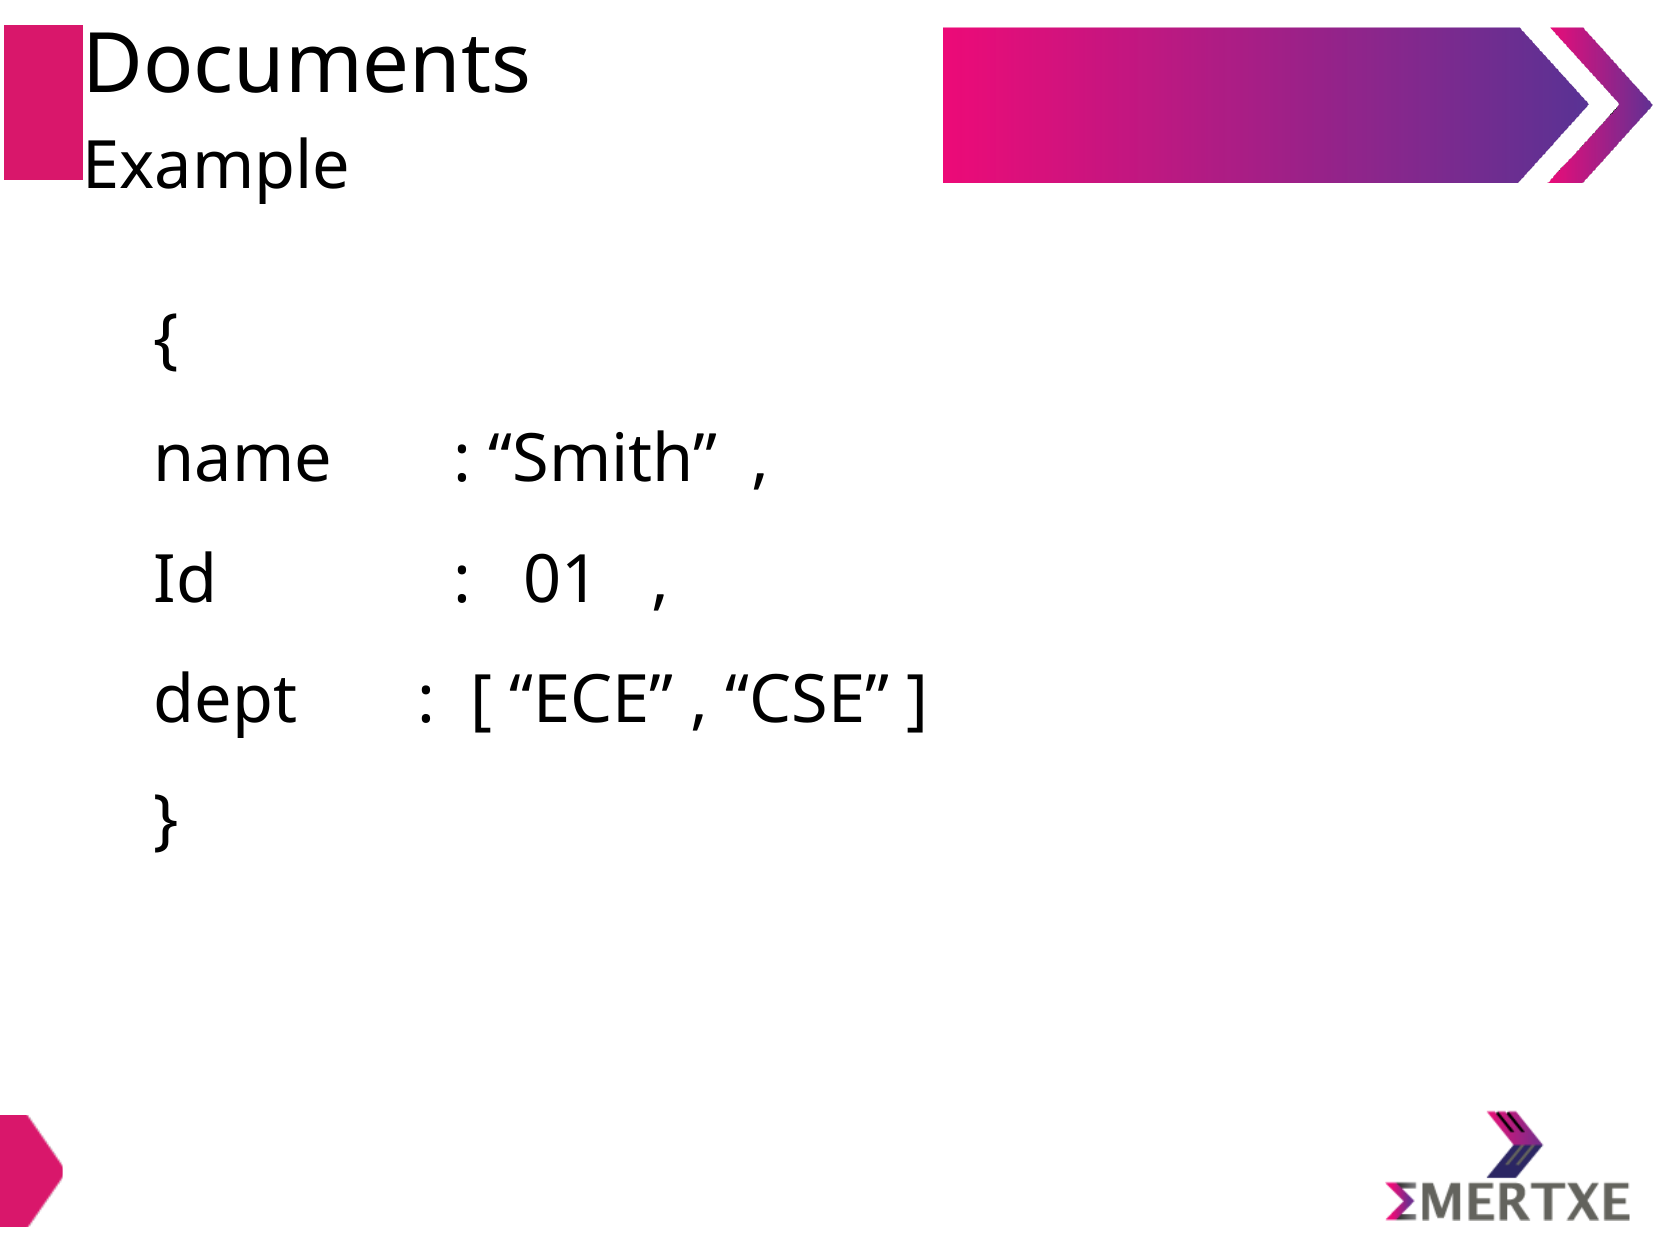

# Documents Example
{
name 	: “Smith” ,
Id 	: 01 ,
dept : [ “ECE” , “CSE” ]
}